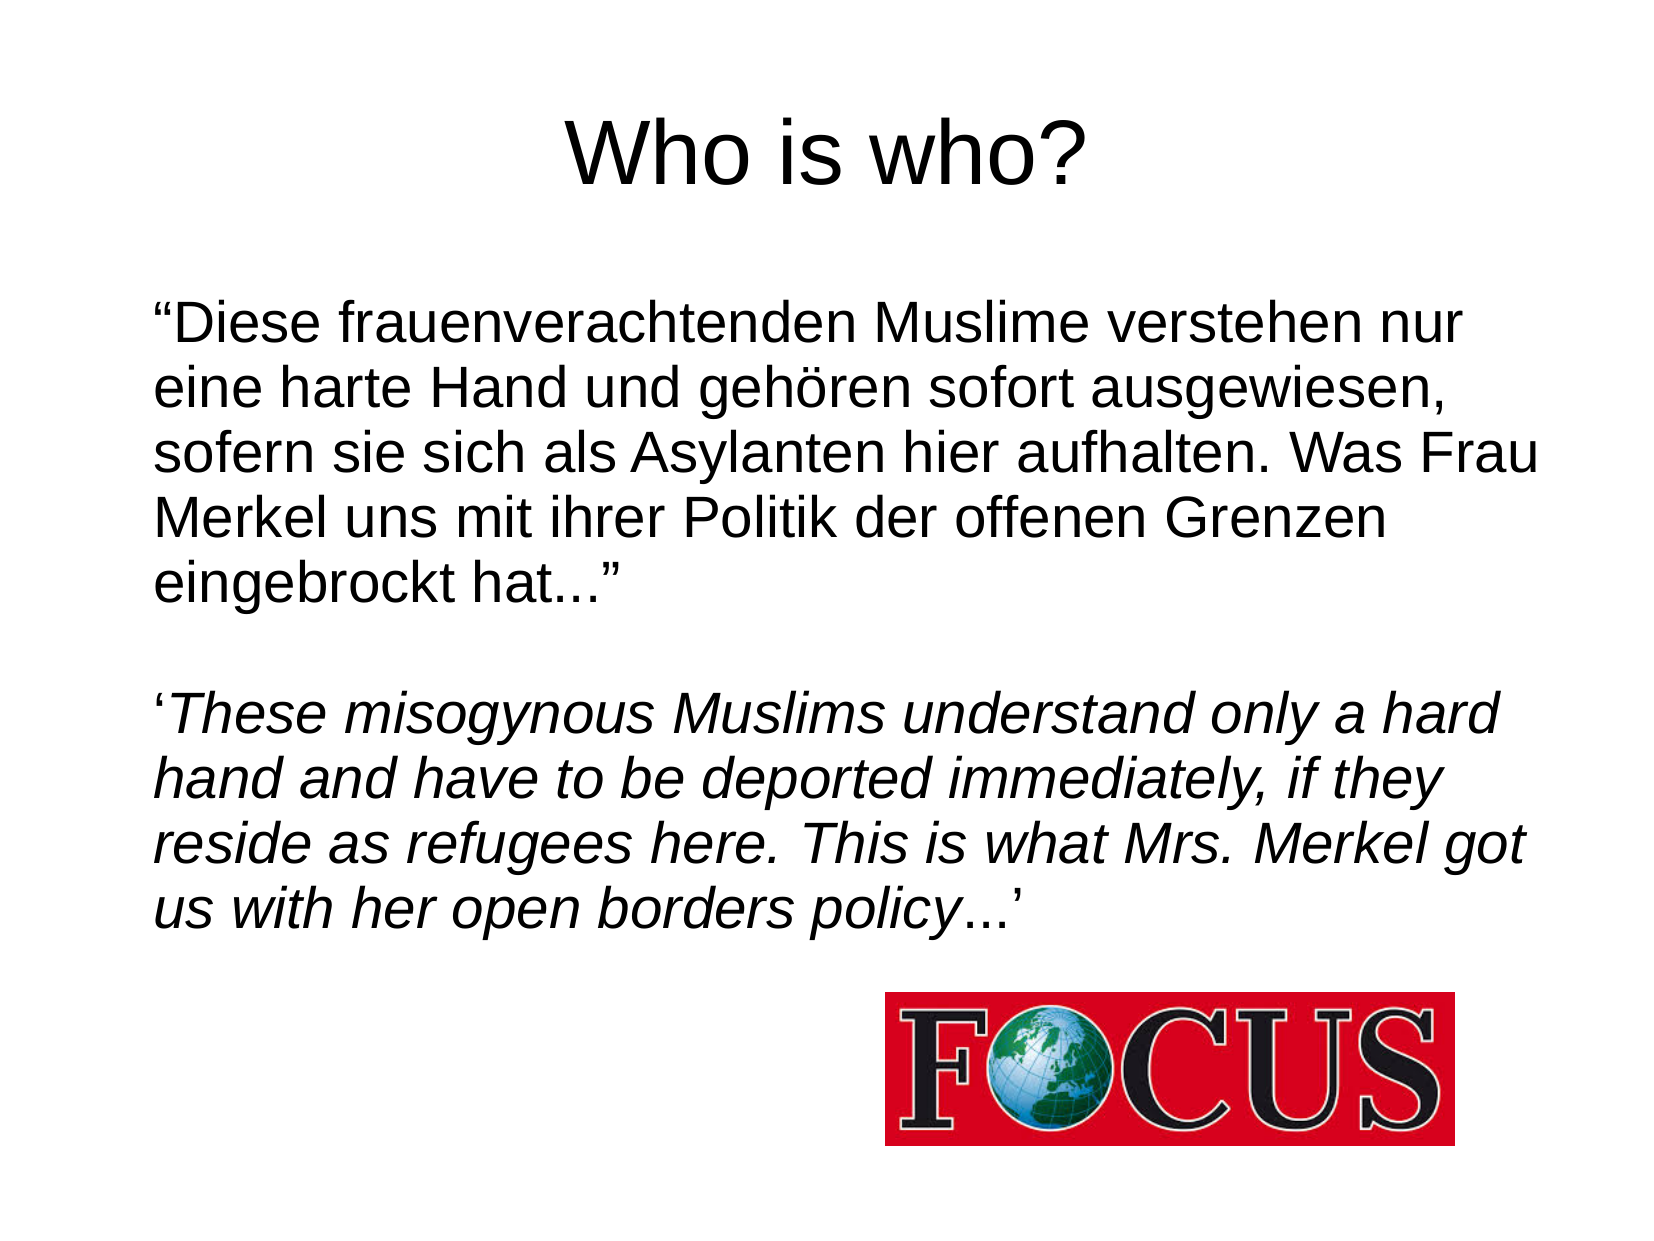

# Who is who?
“Diese frauenverachtenden Muslime verstehen nur eine harte Hand und gehören sofort ausgewiesen, sofern sie sich als Asylanten hier aufhalten. Was Frau Merkel uns mit ihrer Politik der offenen Grenzen eingebrockt hat...”
‘These misogynous Muslims understand only a hard hand and have to be deported immediately, if they reside as refugees here. This is what Mrs. Merkel got us with her open borders policy...’